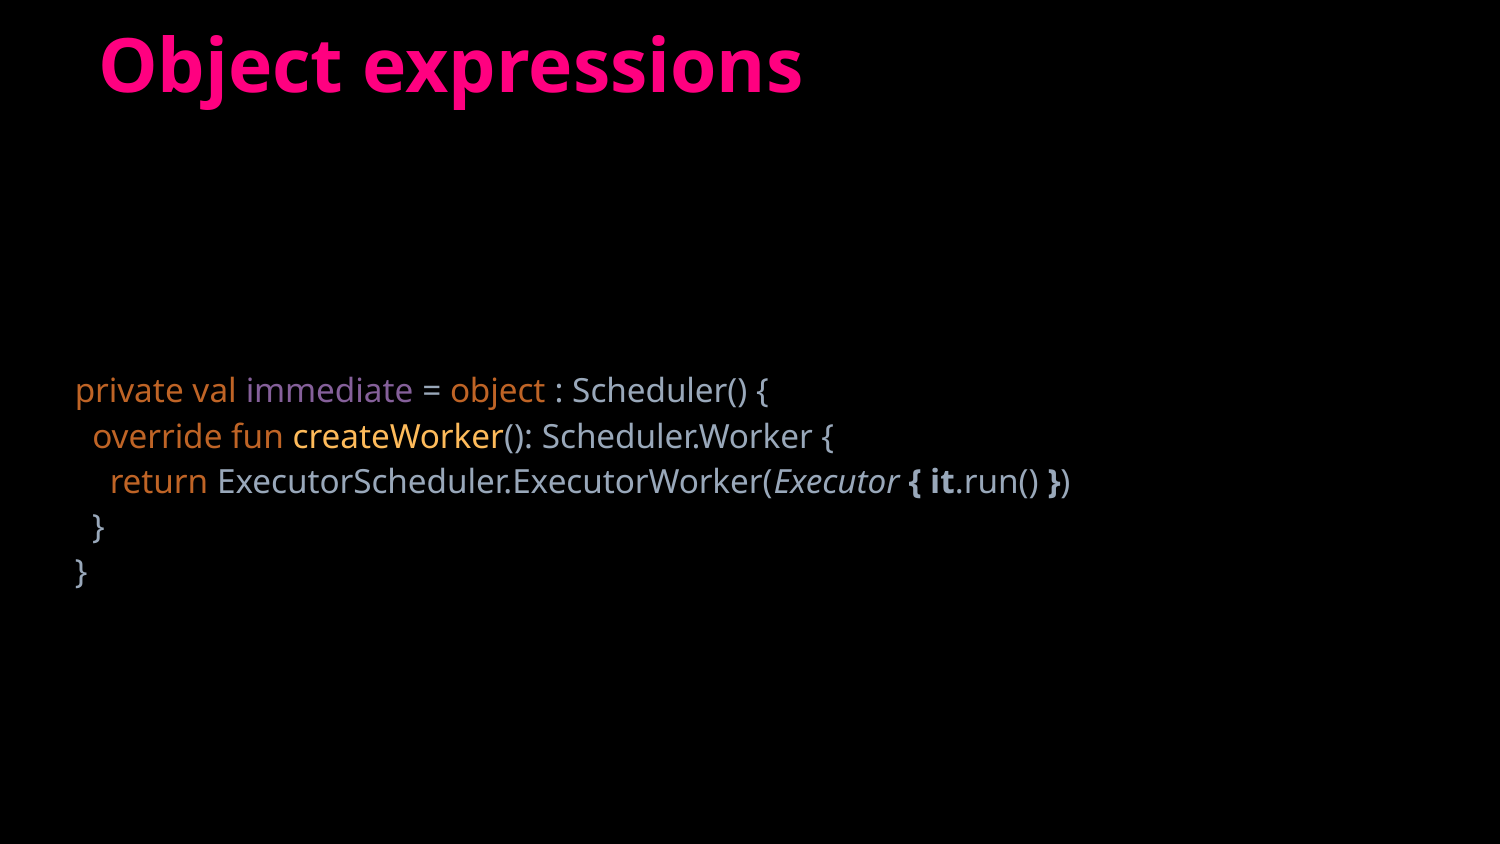

# Object expressions
private val immediate = object : Scheduler() {
 override fun createWorker(): Scheduler.Worker {
 return ExecutorScheduler.ExecutorWorker(Executor { it.run() })
 }
}